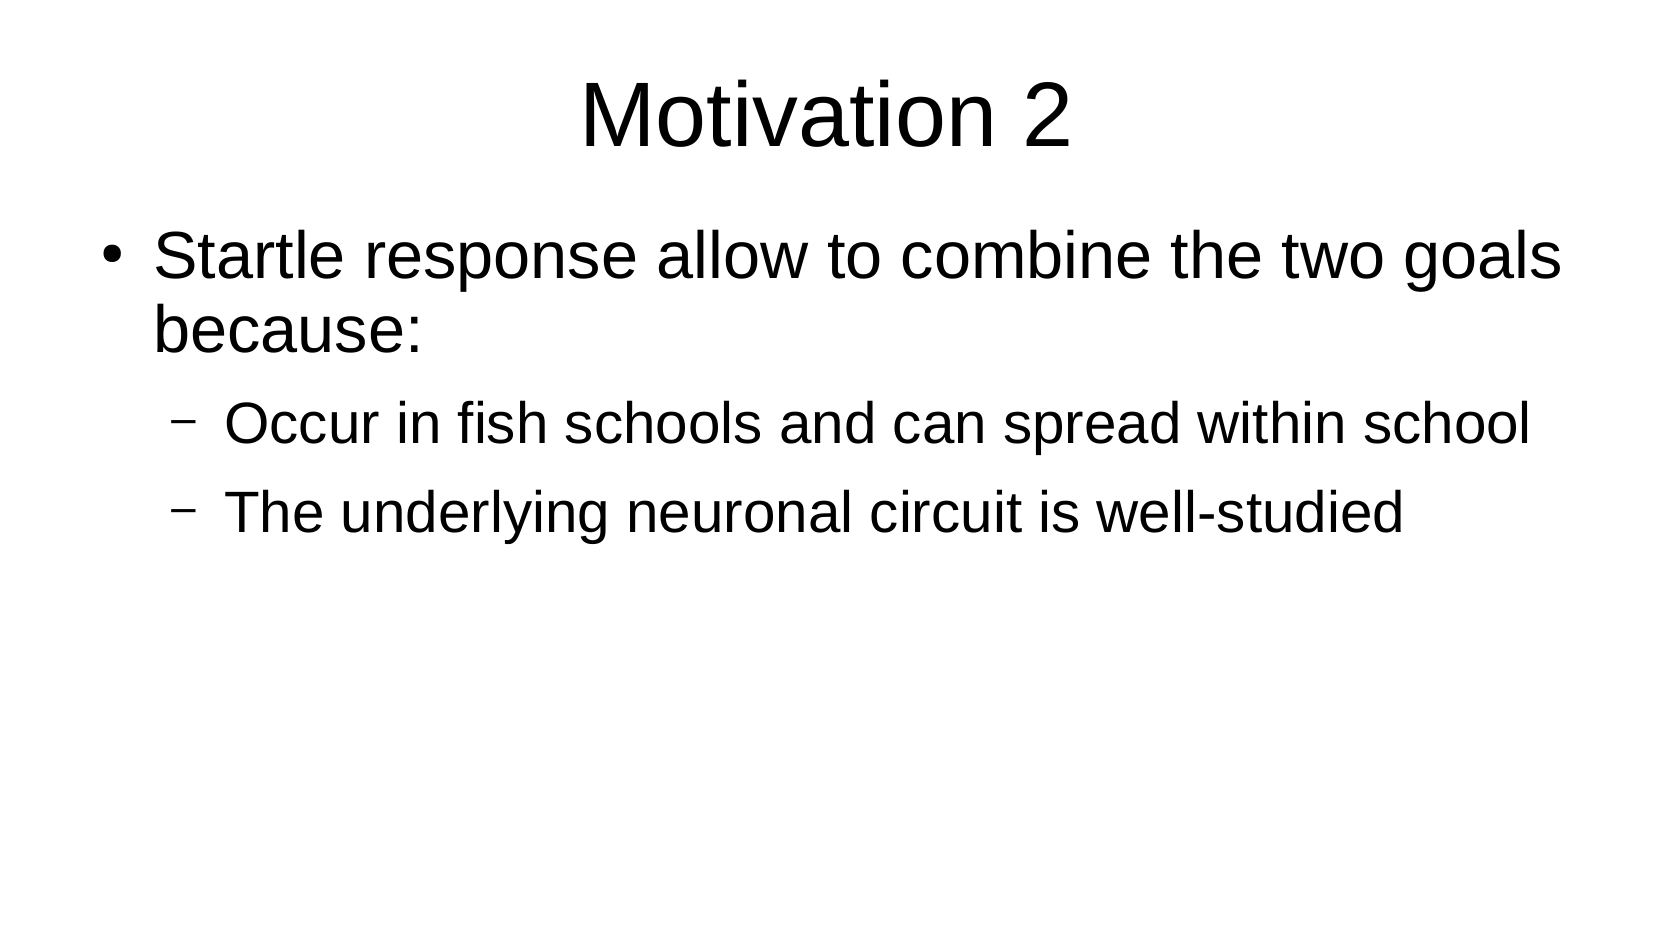

# Motivation 2
Startle response allow to combine the two goals because:
Occur in fish schools and can spread within school
The underlying neuronal circuit is well-studied